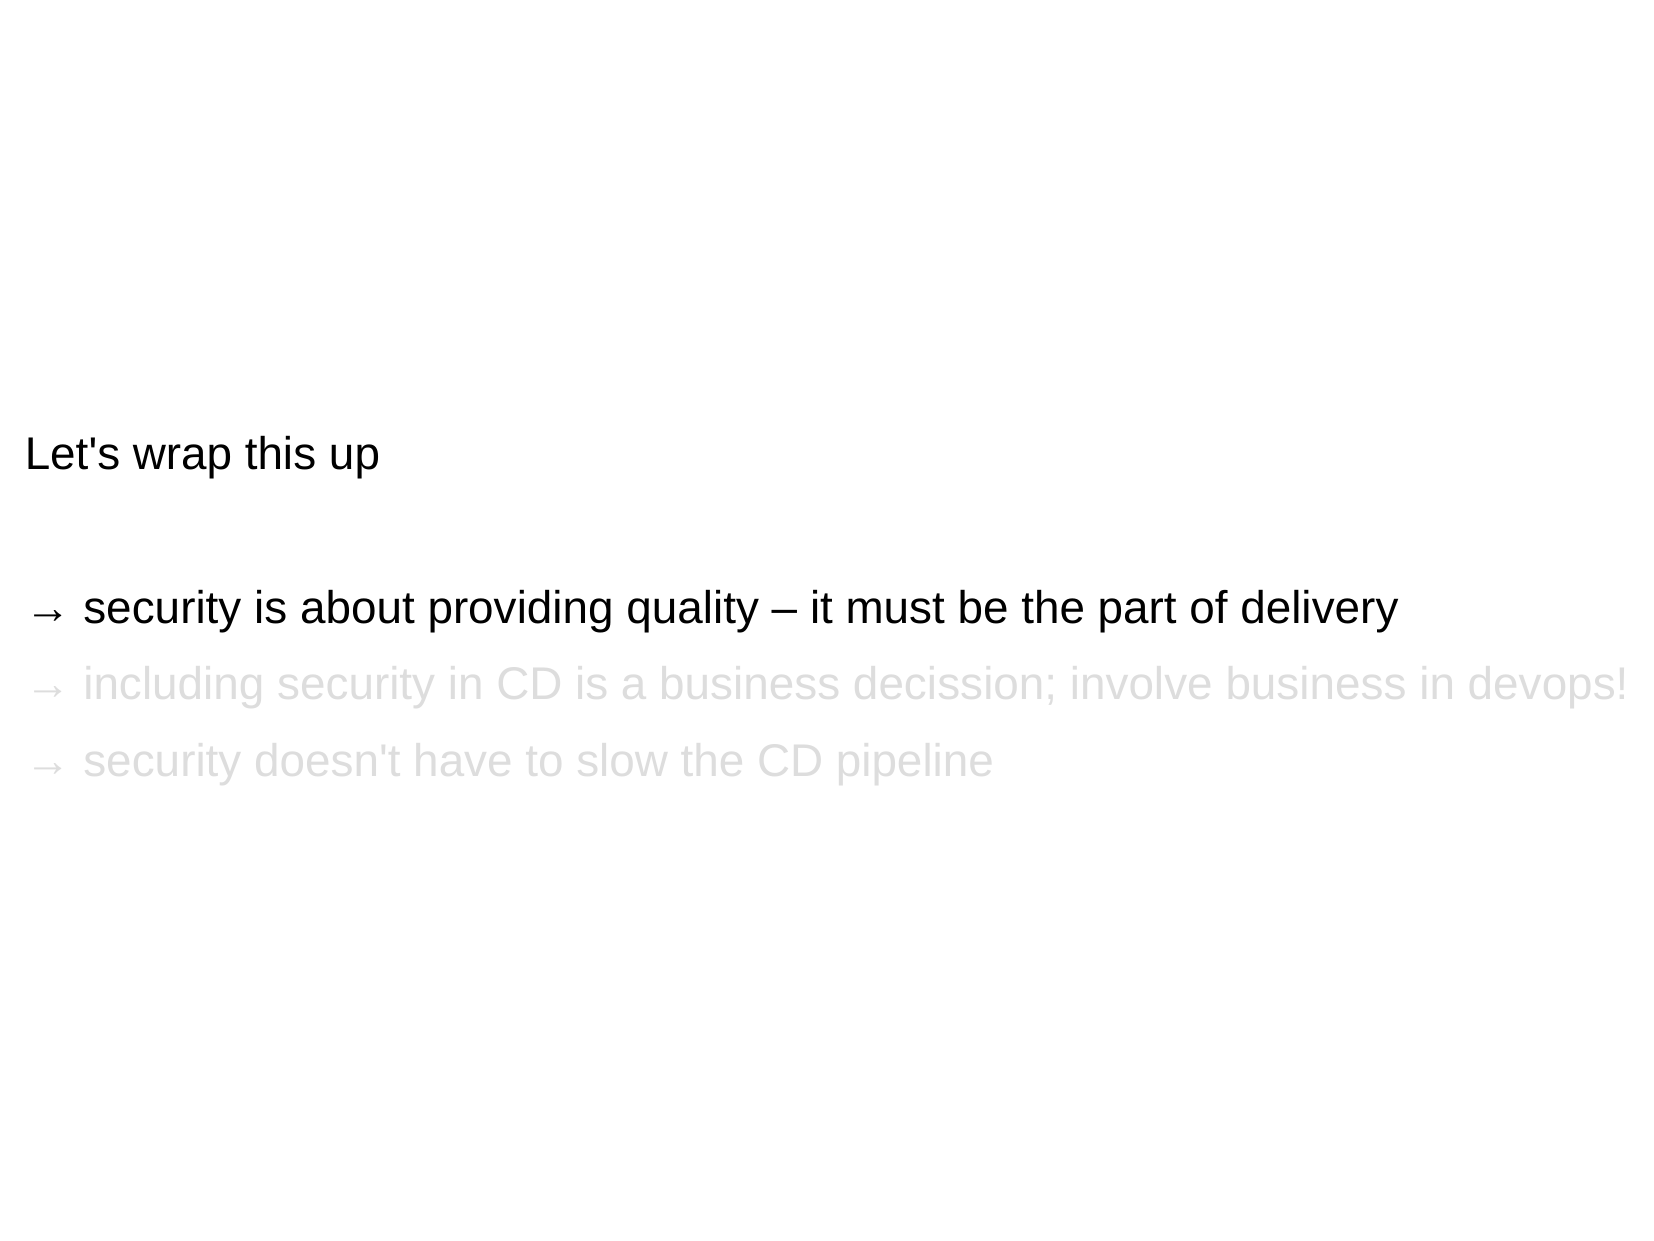

Let's wrap this up
→ security is about providing quality – it must be the part of delivery
→ including security in CD is a business decission; involve business in devops!
→ security doesn't have to slow the CD pipeline